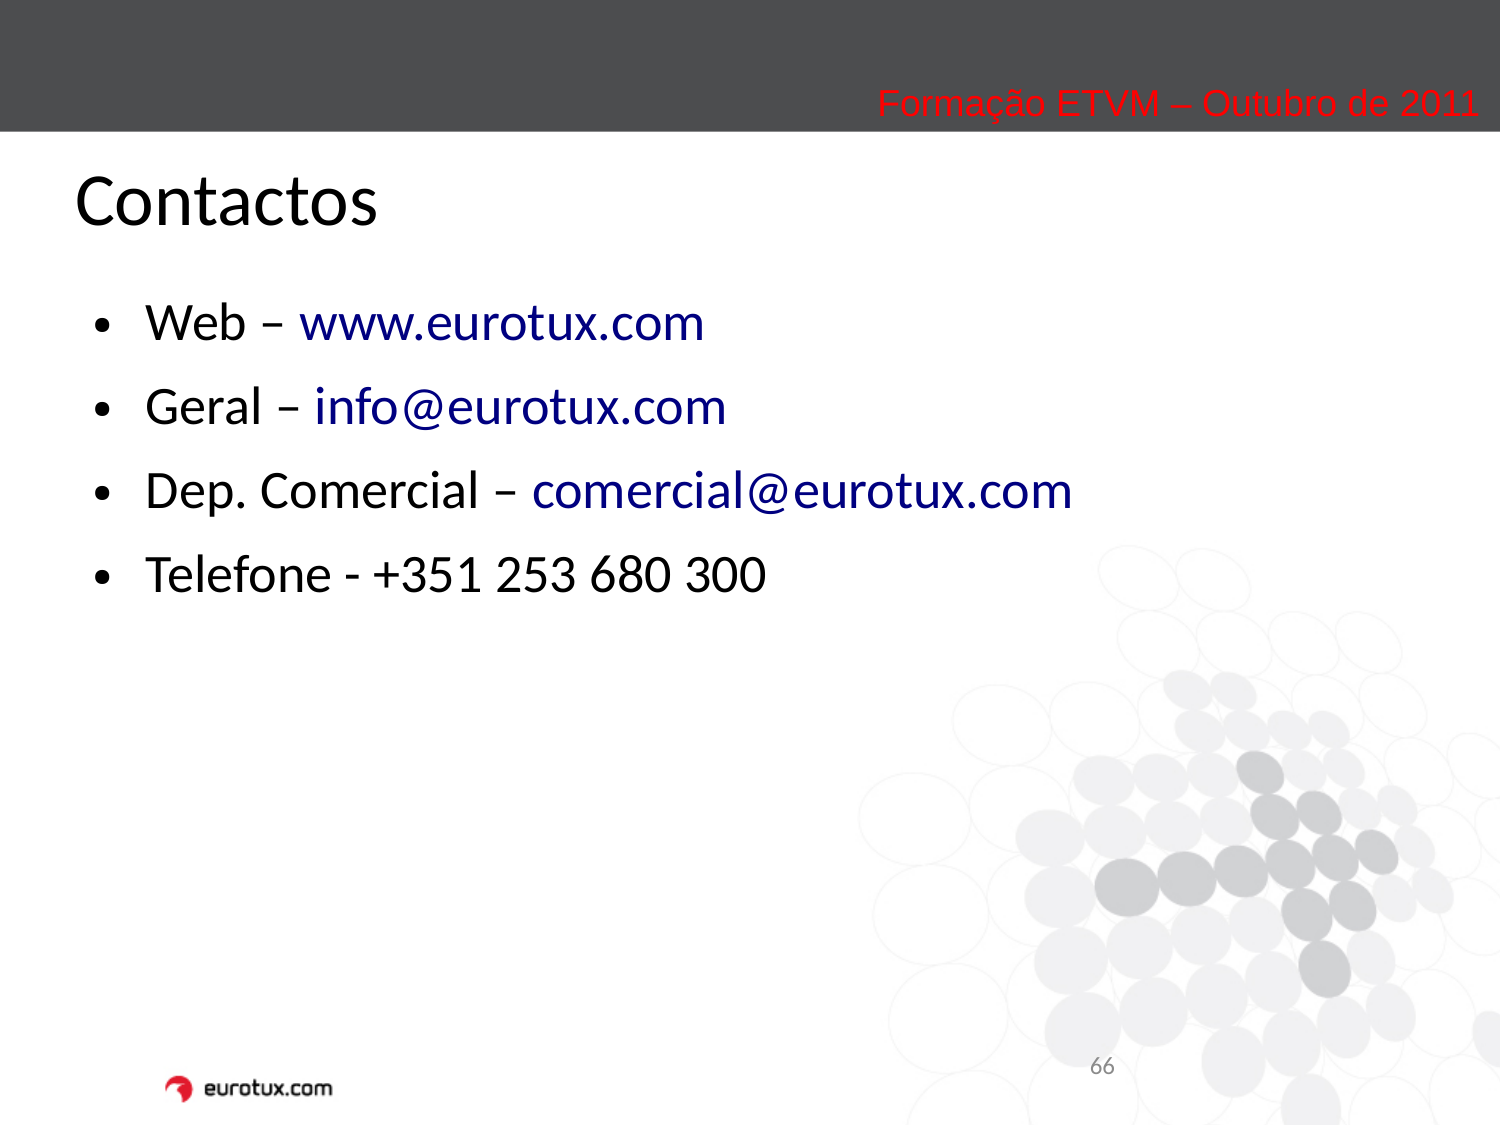

# Contactos
Web – www.eurotux.com
Geral – info@eurotux.com
Dep. Comercial – comercial@eurotux.com
Telefone - +351 253 680 300
66